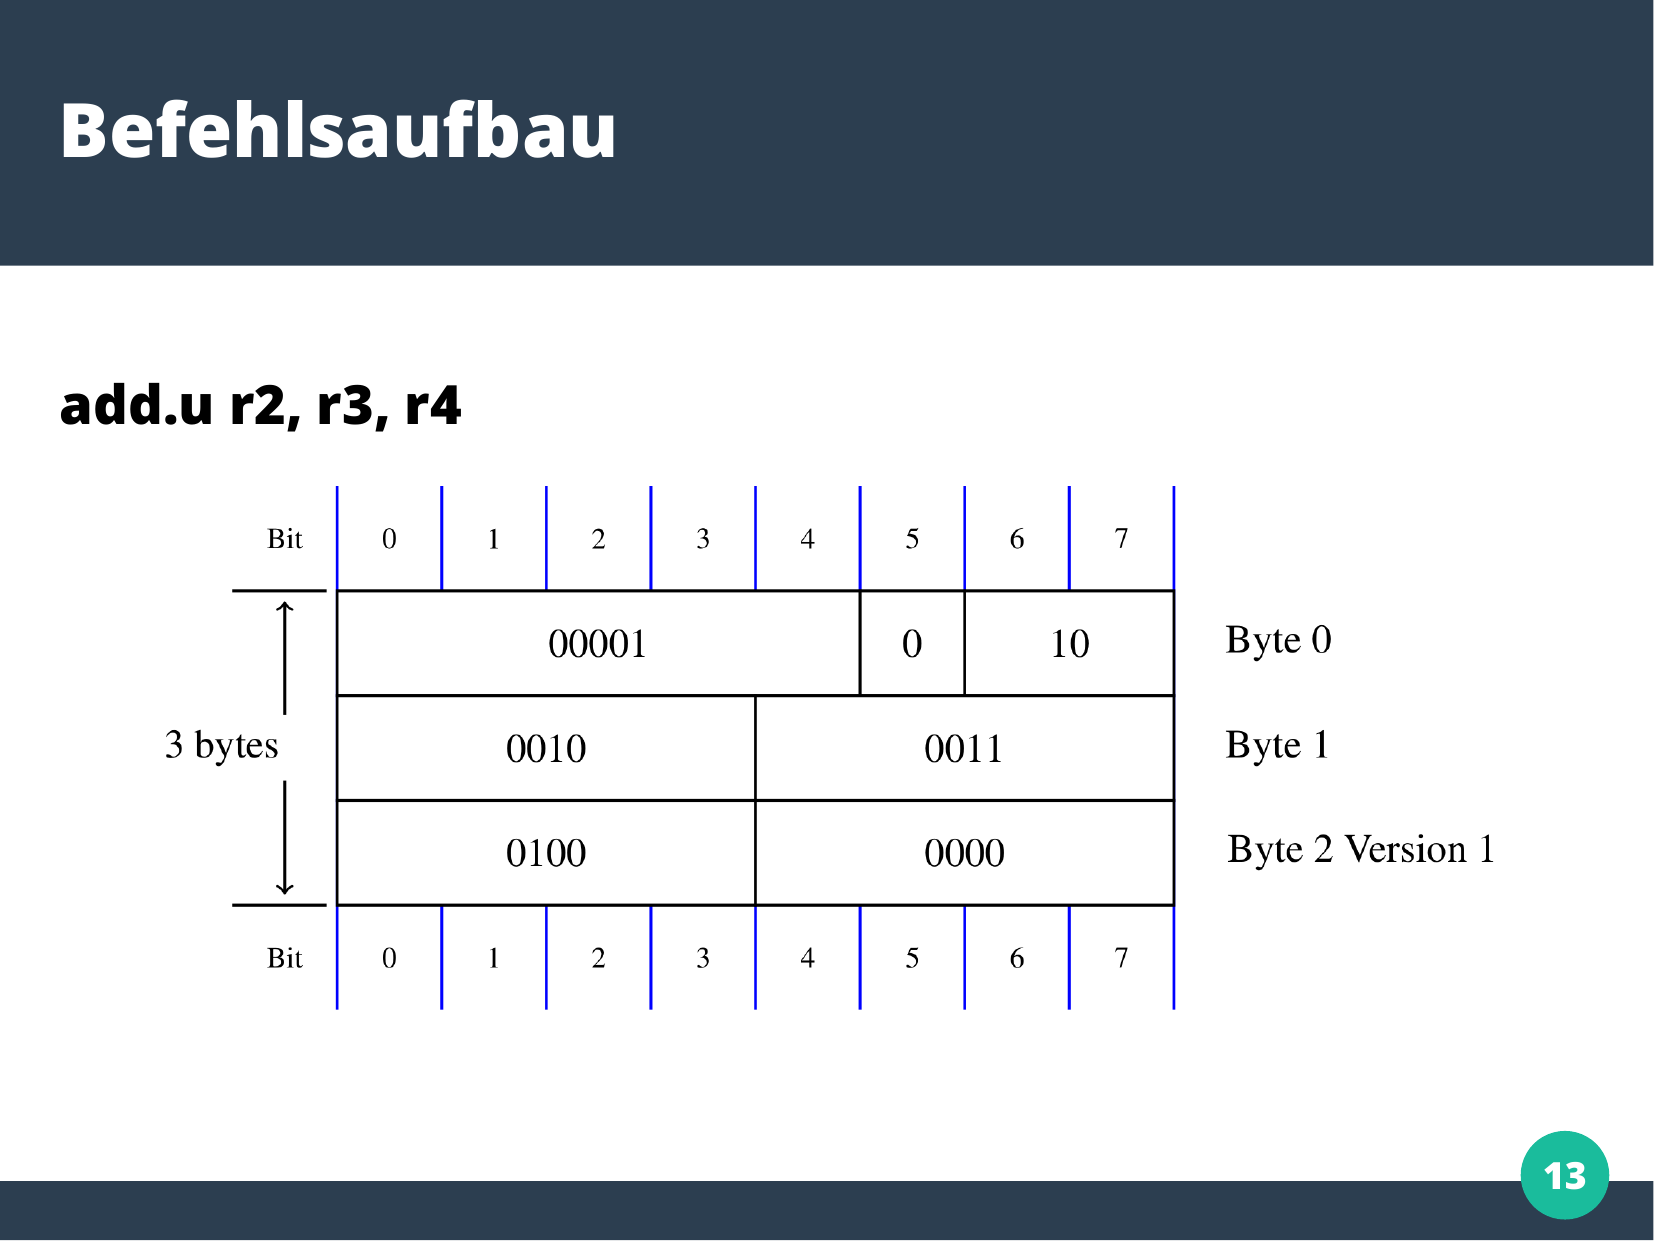

# Befehlsaufbau
add.u r2, r3, r4
13